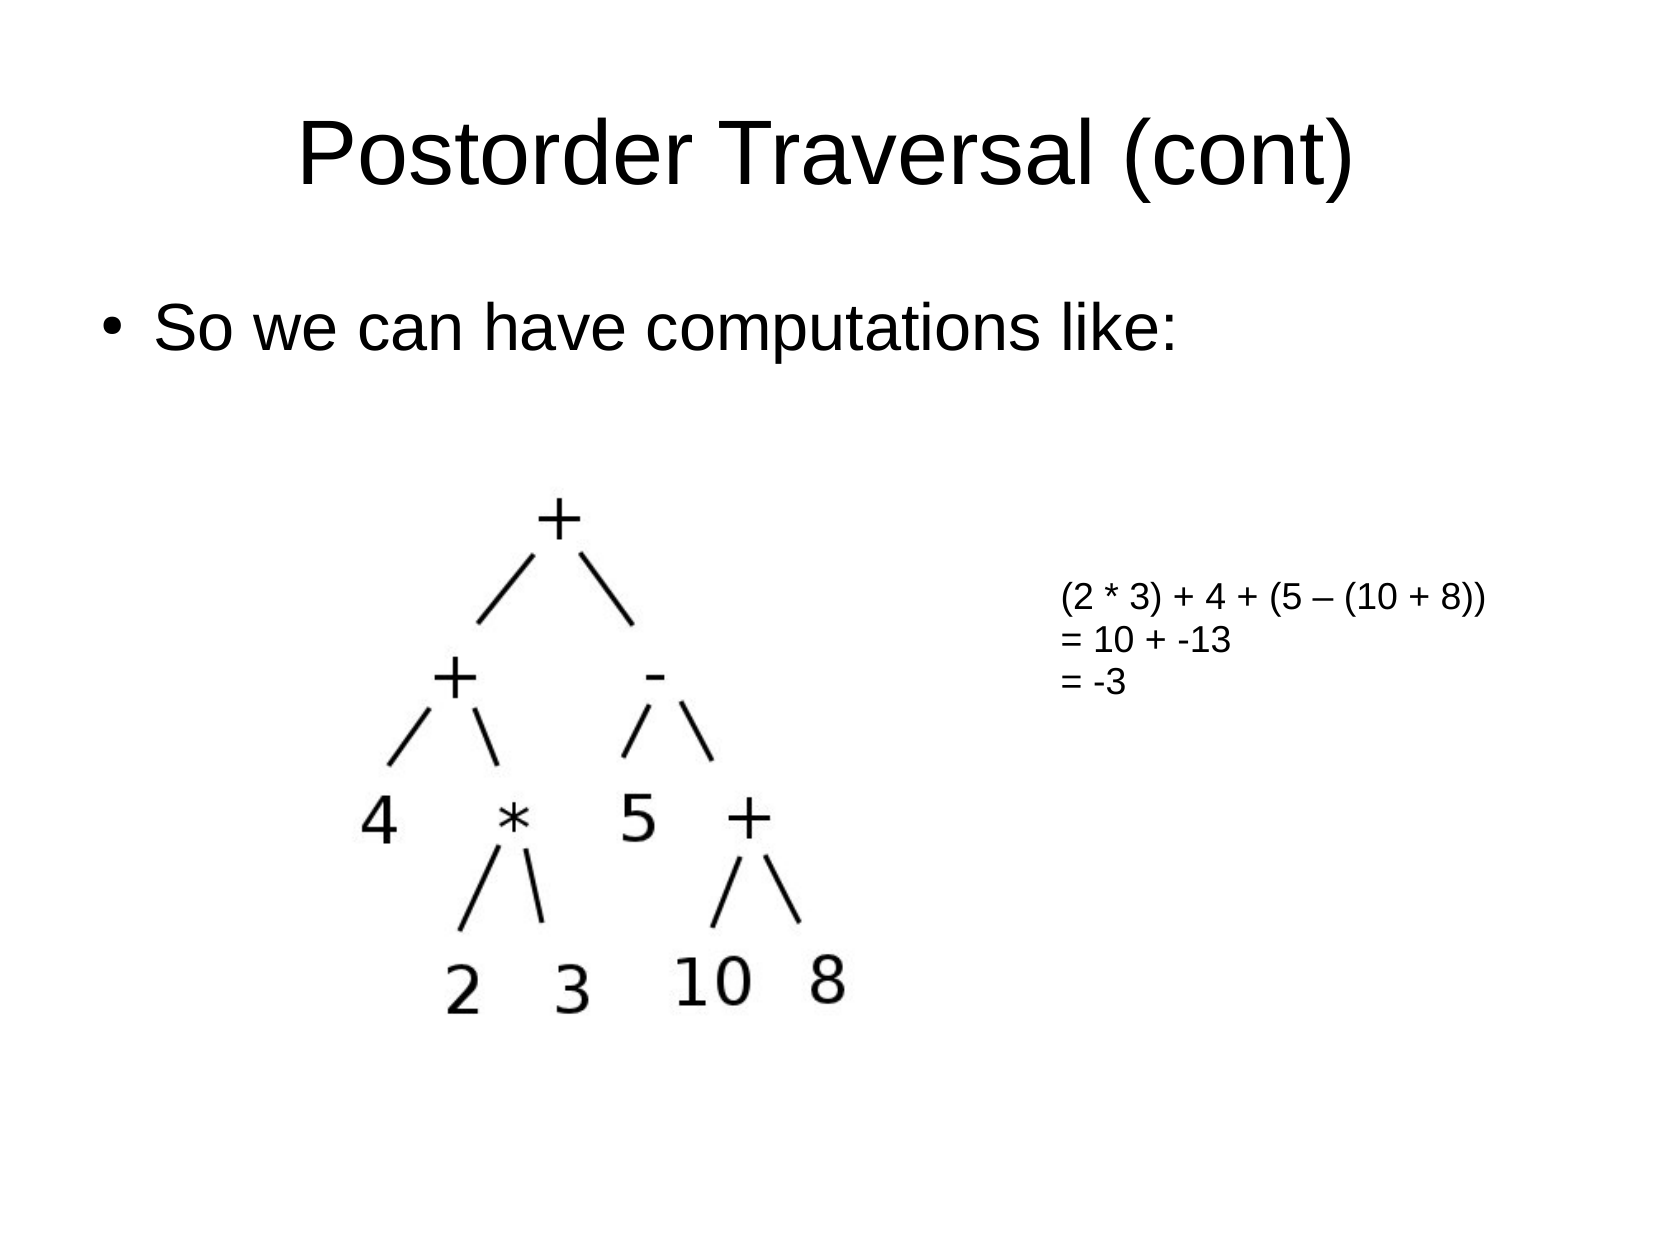

# Postorder Traversal (cont)
So we can have computations like:
(2 * 3) + 4 + (5 – (10 + 8))
= 10 + -13
= -3